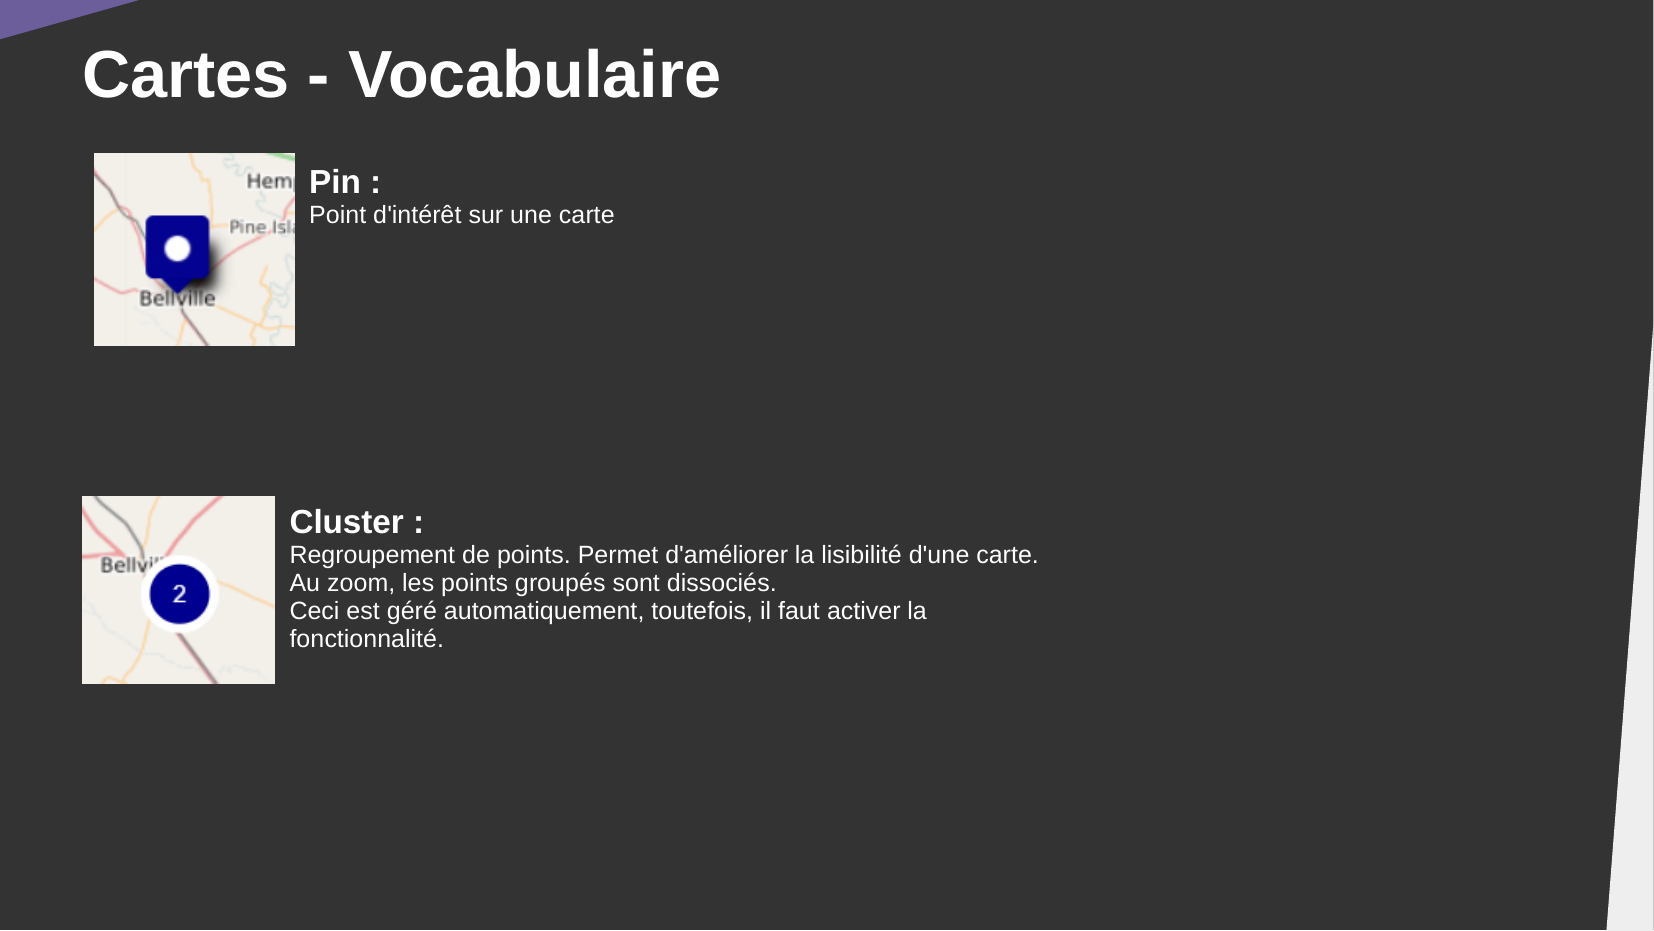

# Cartes - Vocabulaire
Pin :
Point d'intérêt sur une carte
Cluster :
Regroupement de points. Permet d'améliorer la lisibilité d'une carte.
Au zoom, les points groupés sont dissociés.
Ceci est géré automatiquement, toutefois, il faut activer la fonctionnalité.